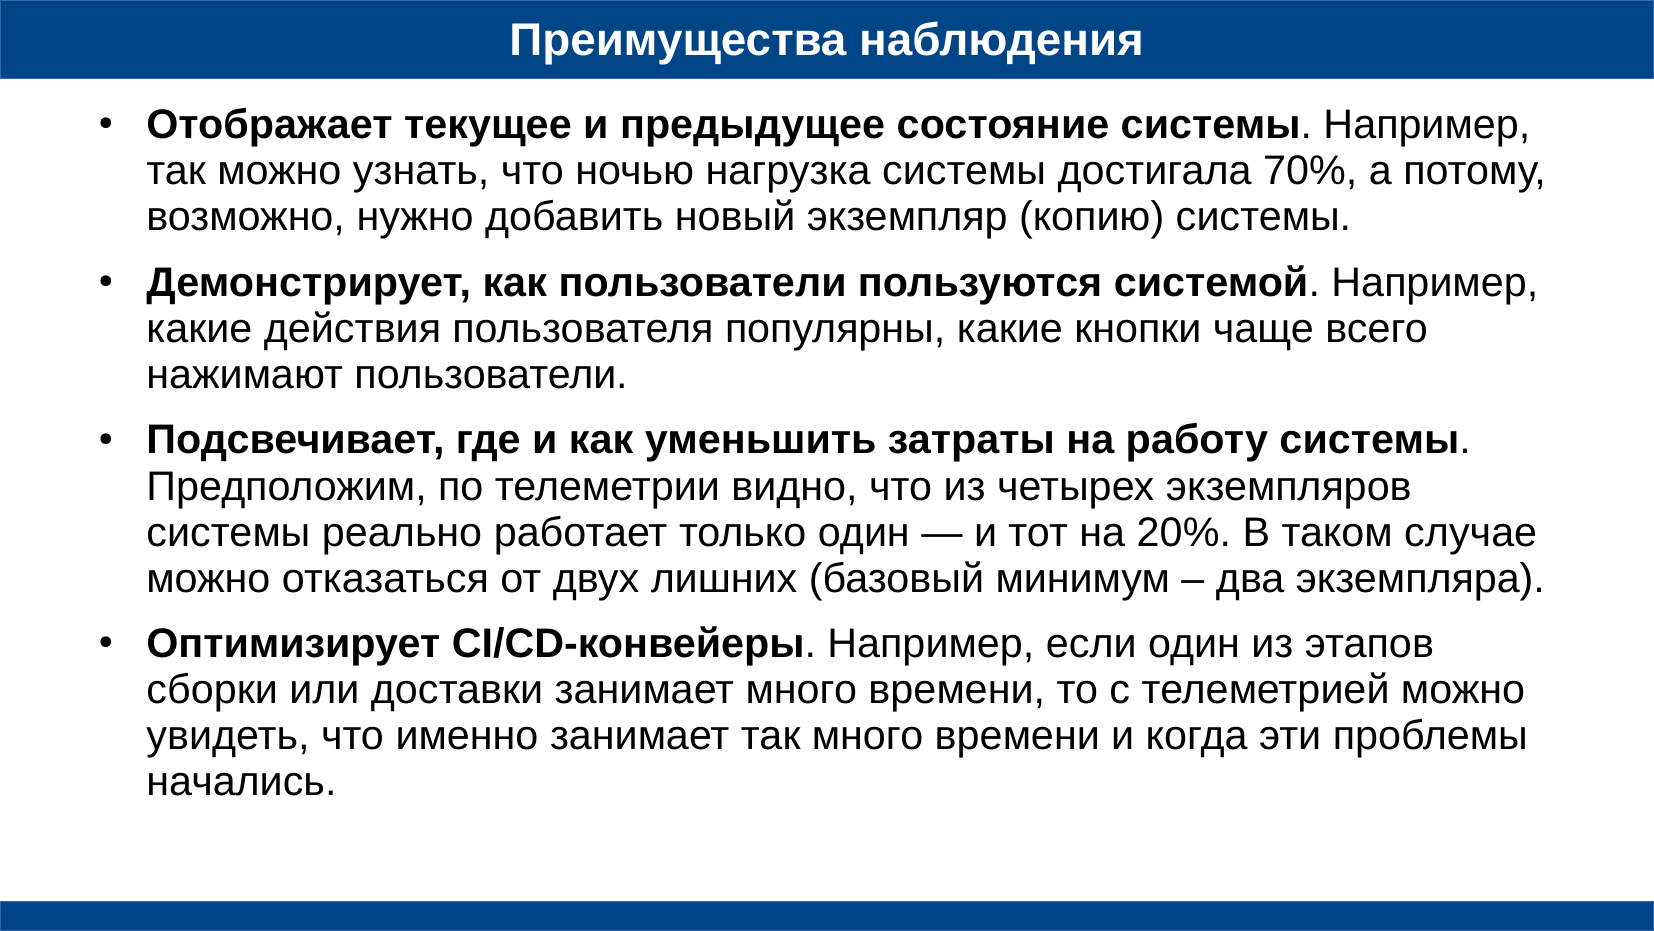

# Преимущества наблюдения
Отображает текущее и предыдущее состояние системы. Например, так можно узнать, что ночью нагрузка системы достигала 70%, а потому, возможно, нужно добавить новый экземпляр (копию) системы.
Демонстрирует, как пользователи пользуются системой. Например, какие действия пользователя популярны, какие кнопки чаще всего нажимают пользователи.
Подсвечивает, где и как уменьшить затраты на работу системы. Предположим, по телеметрии видно, что из четырех экземпляров системы реально работает только один — и тот на 20%. В таком случае можно отказаться от двух лишних (базовый минимум – два экземпляра).
Оптимизирует CI/CD-конвейеры. Например, если один из этапов сборки или доставки занимает много времени, то с телеметрией можно увидеть, что именно занимает так много времени и когда эти проблемы начались.